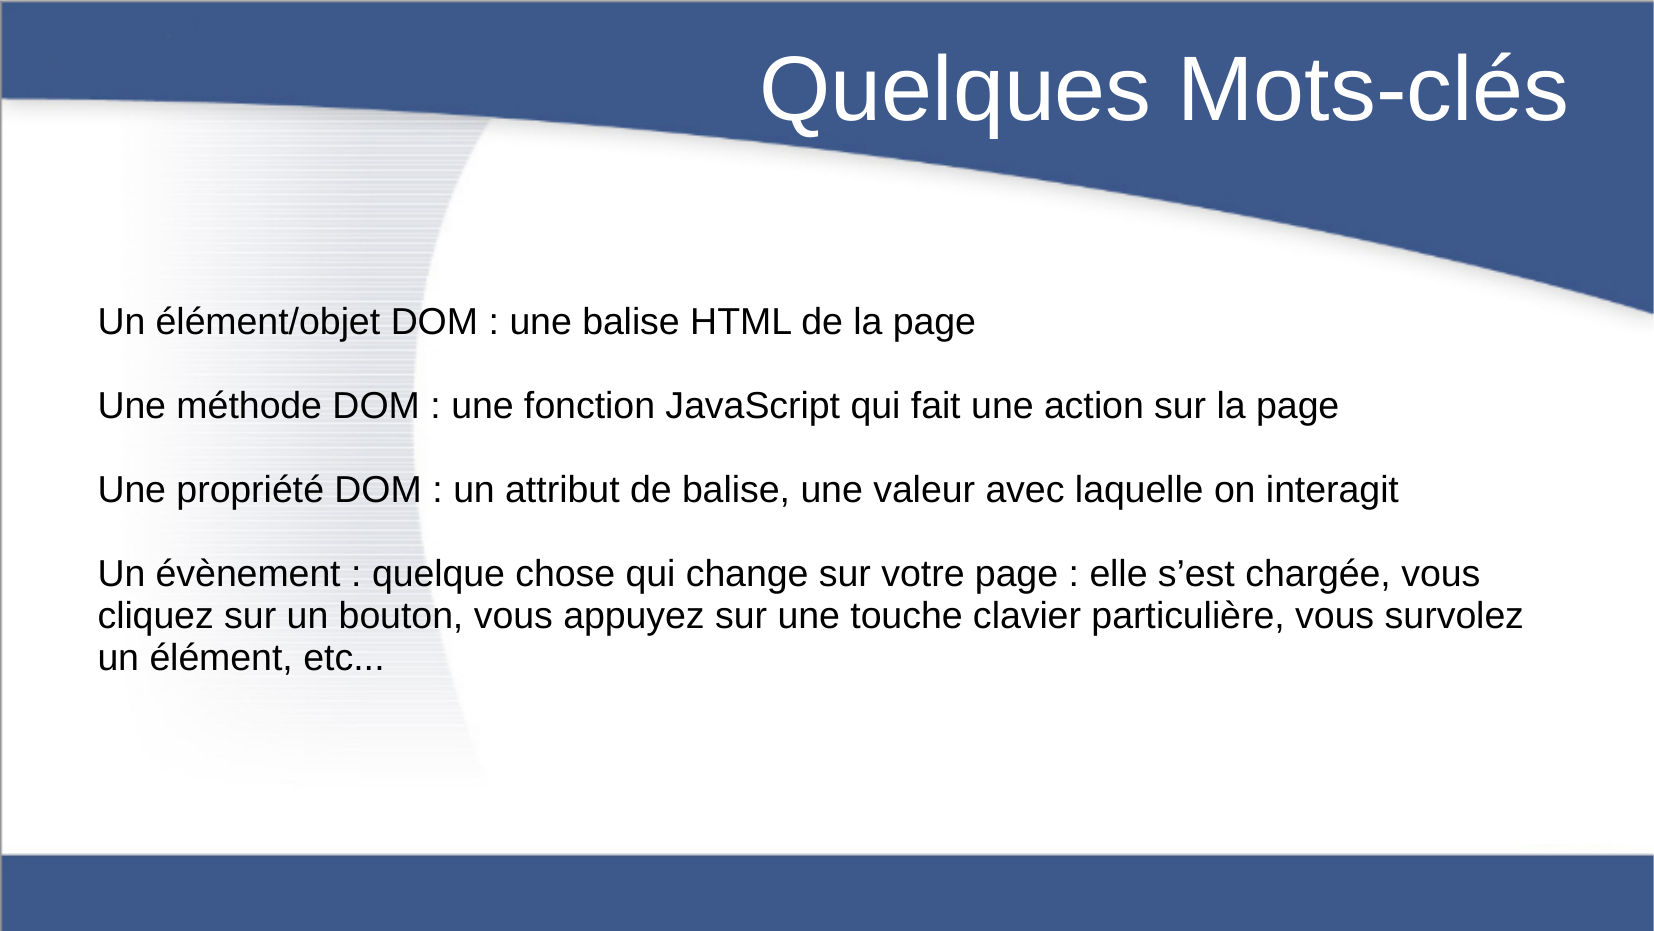

# Quelques Mots-clés
Un élément/objet DOM : une balise HTML de la page
Une méthode DOM : une fonction JavaScript qui fait une action sur la page
Une propriété DOM : un attribut de balise, une valeur avec laquelle on interagit
Un évènement : quelque chose qui change sur votre page : elle s’est chargée, vous cliquez sur un bouton, vous appuyez sur une touche clavier particulière, vous survolez un élément, etc...